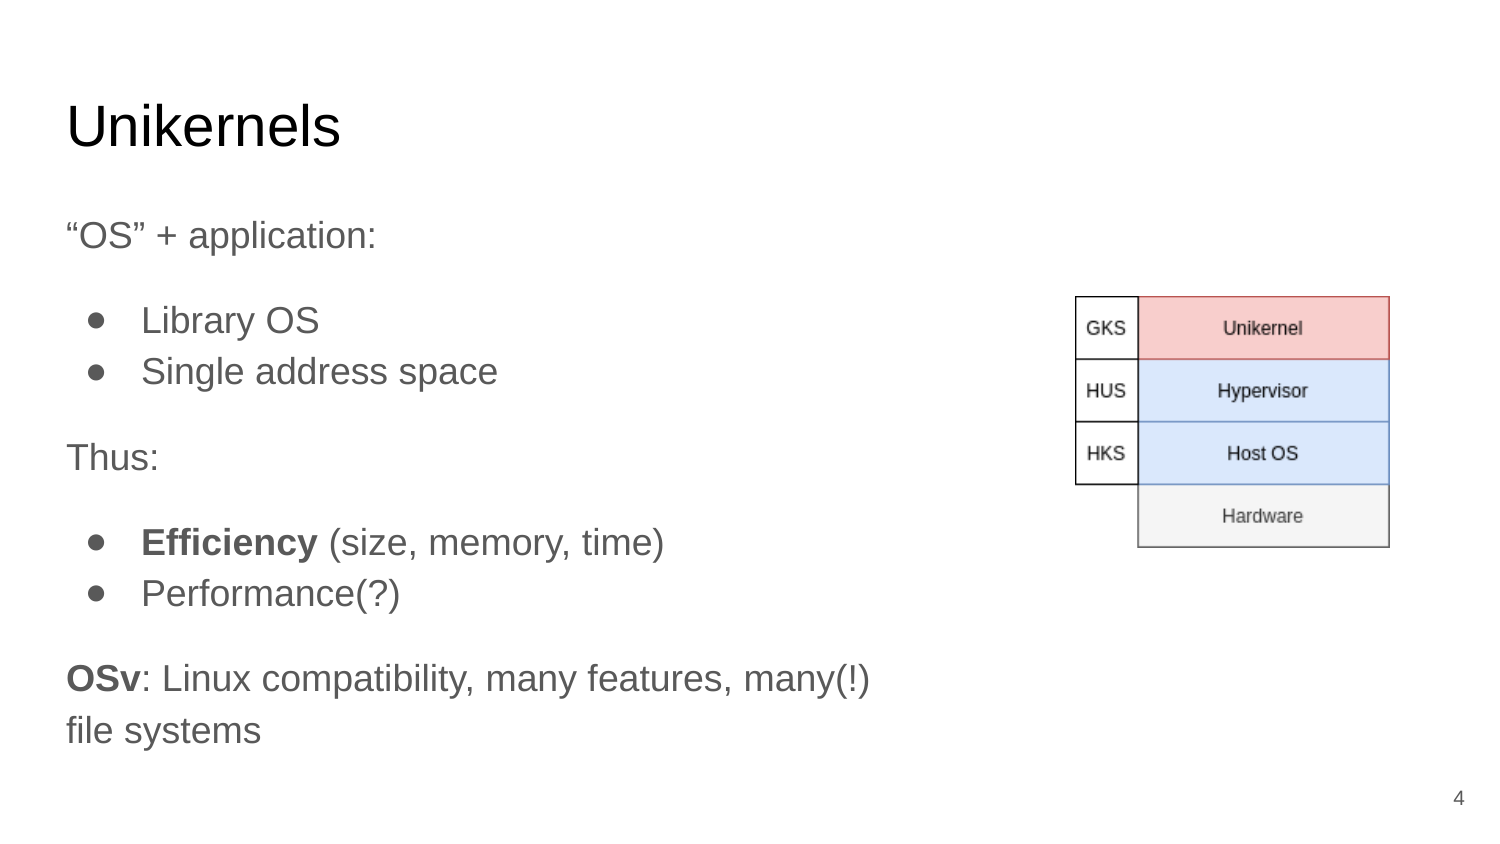

# Unikernels
“OS” + application:
Library OS
Single address space
Thus:
Efficiency (size, memory, time)
Performance(?)
OSv: Linux compatibility, many features, many(!) file systems